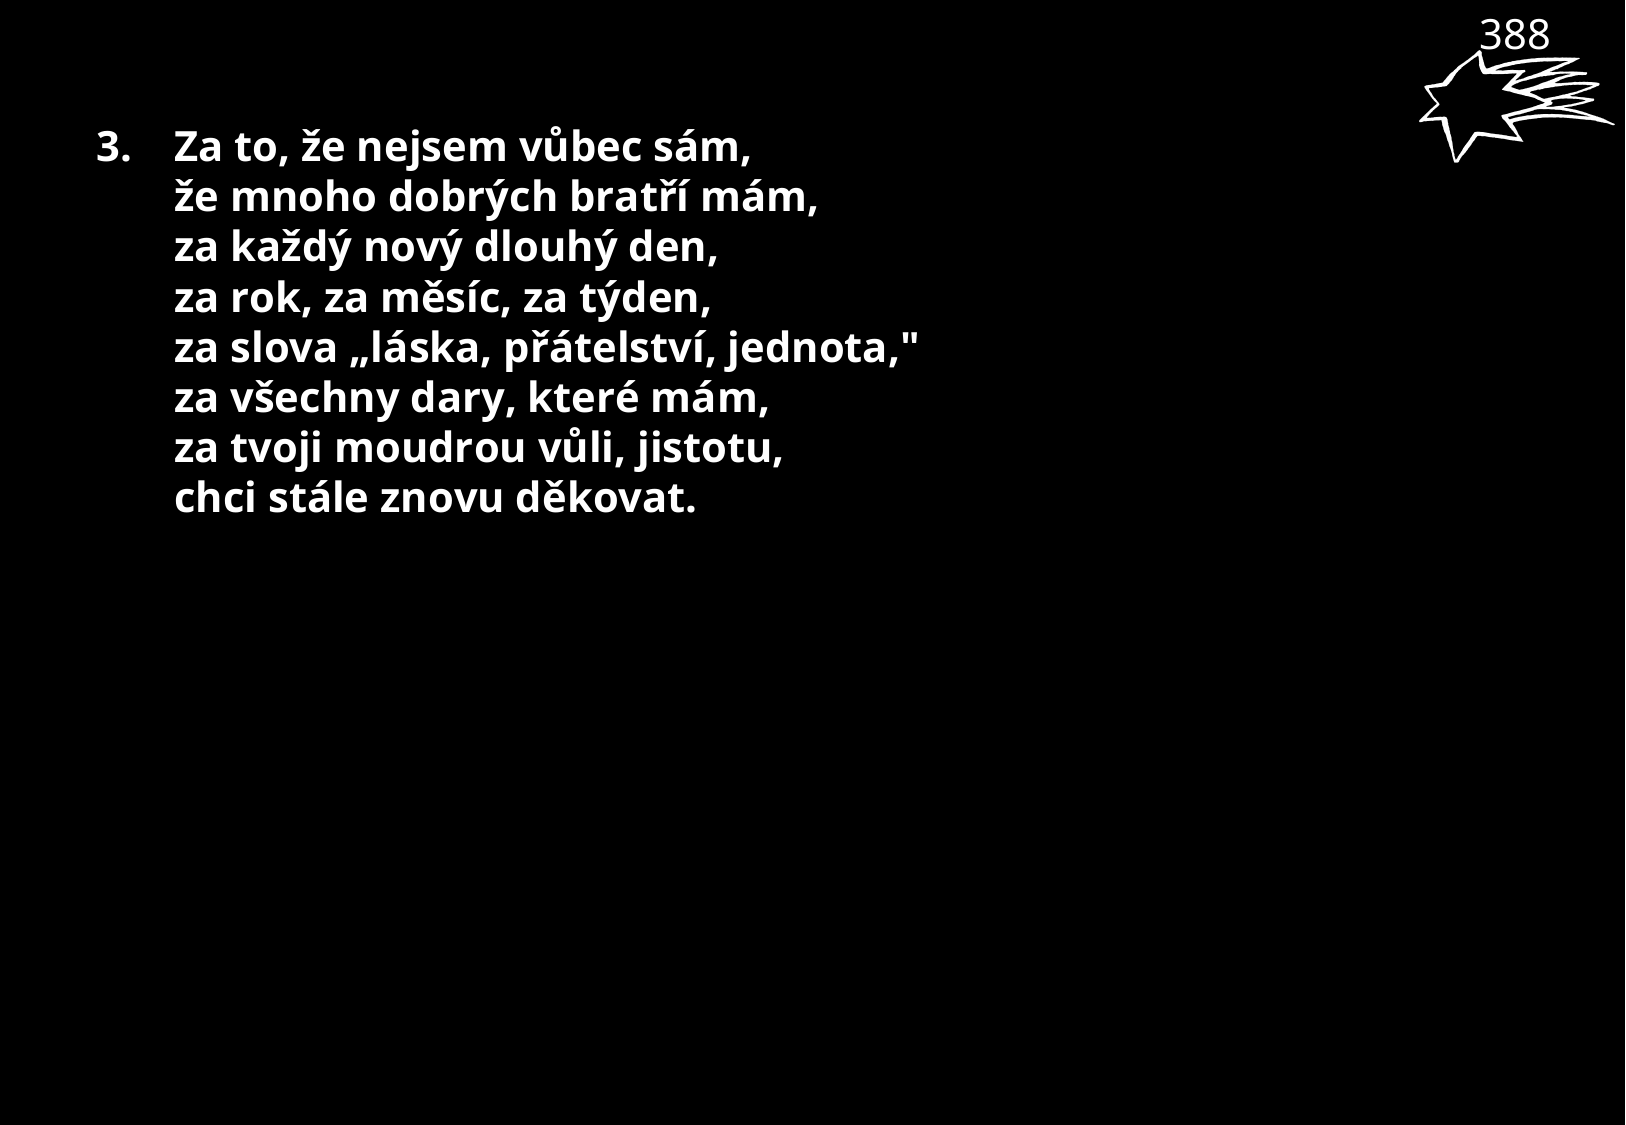

388
# 3.	Za to, že nejsem vůbec sám, že mnoho dobrých bratří mám, za každý nový dlouhý den, za rok, za měsíc, za týden, za slova „láska, přátelství, jednota," za všechny dary, které mám, za tvoji moudrou vůli, jistotu, chci stále znovu děkovat.